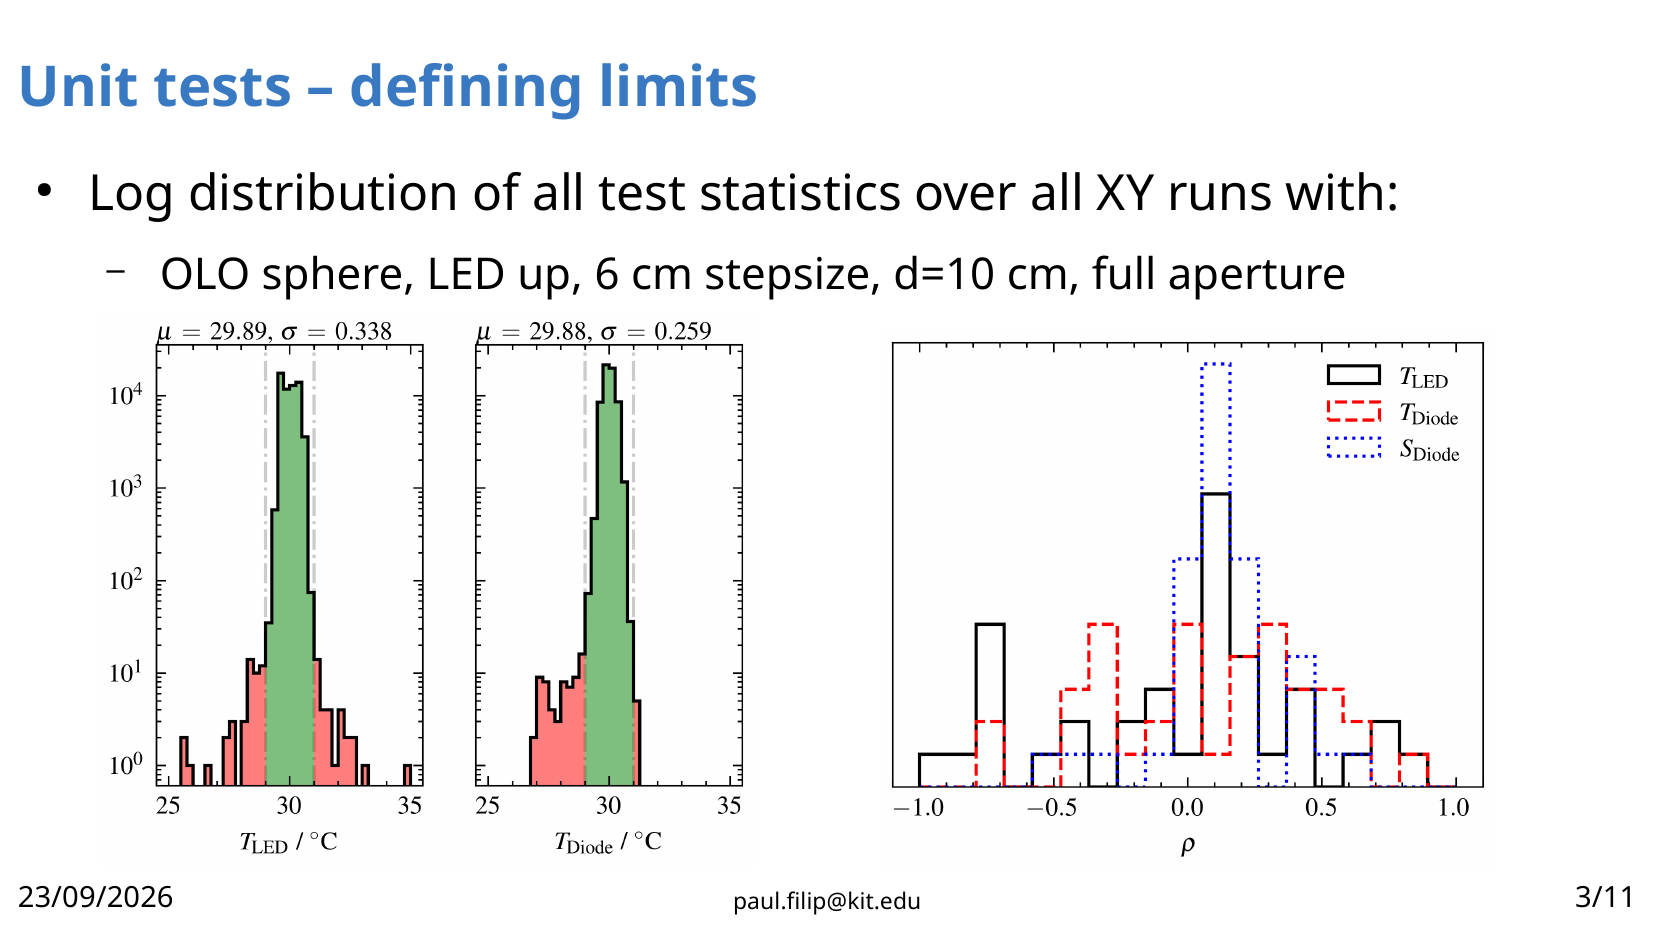

# Unit tests – defining limits
Log distribution of all test statistics over all XY runs with:
OLO sphere, LED up, 6 cm stepsize, d=10 cm, full aperture
paul.filip@kit.edu
3